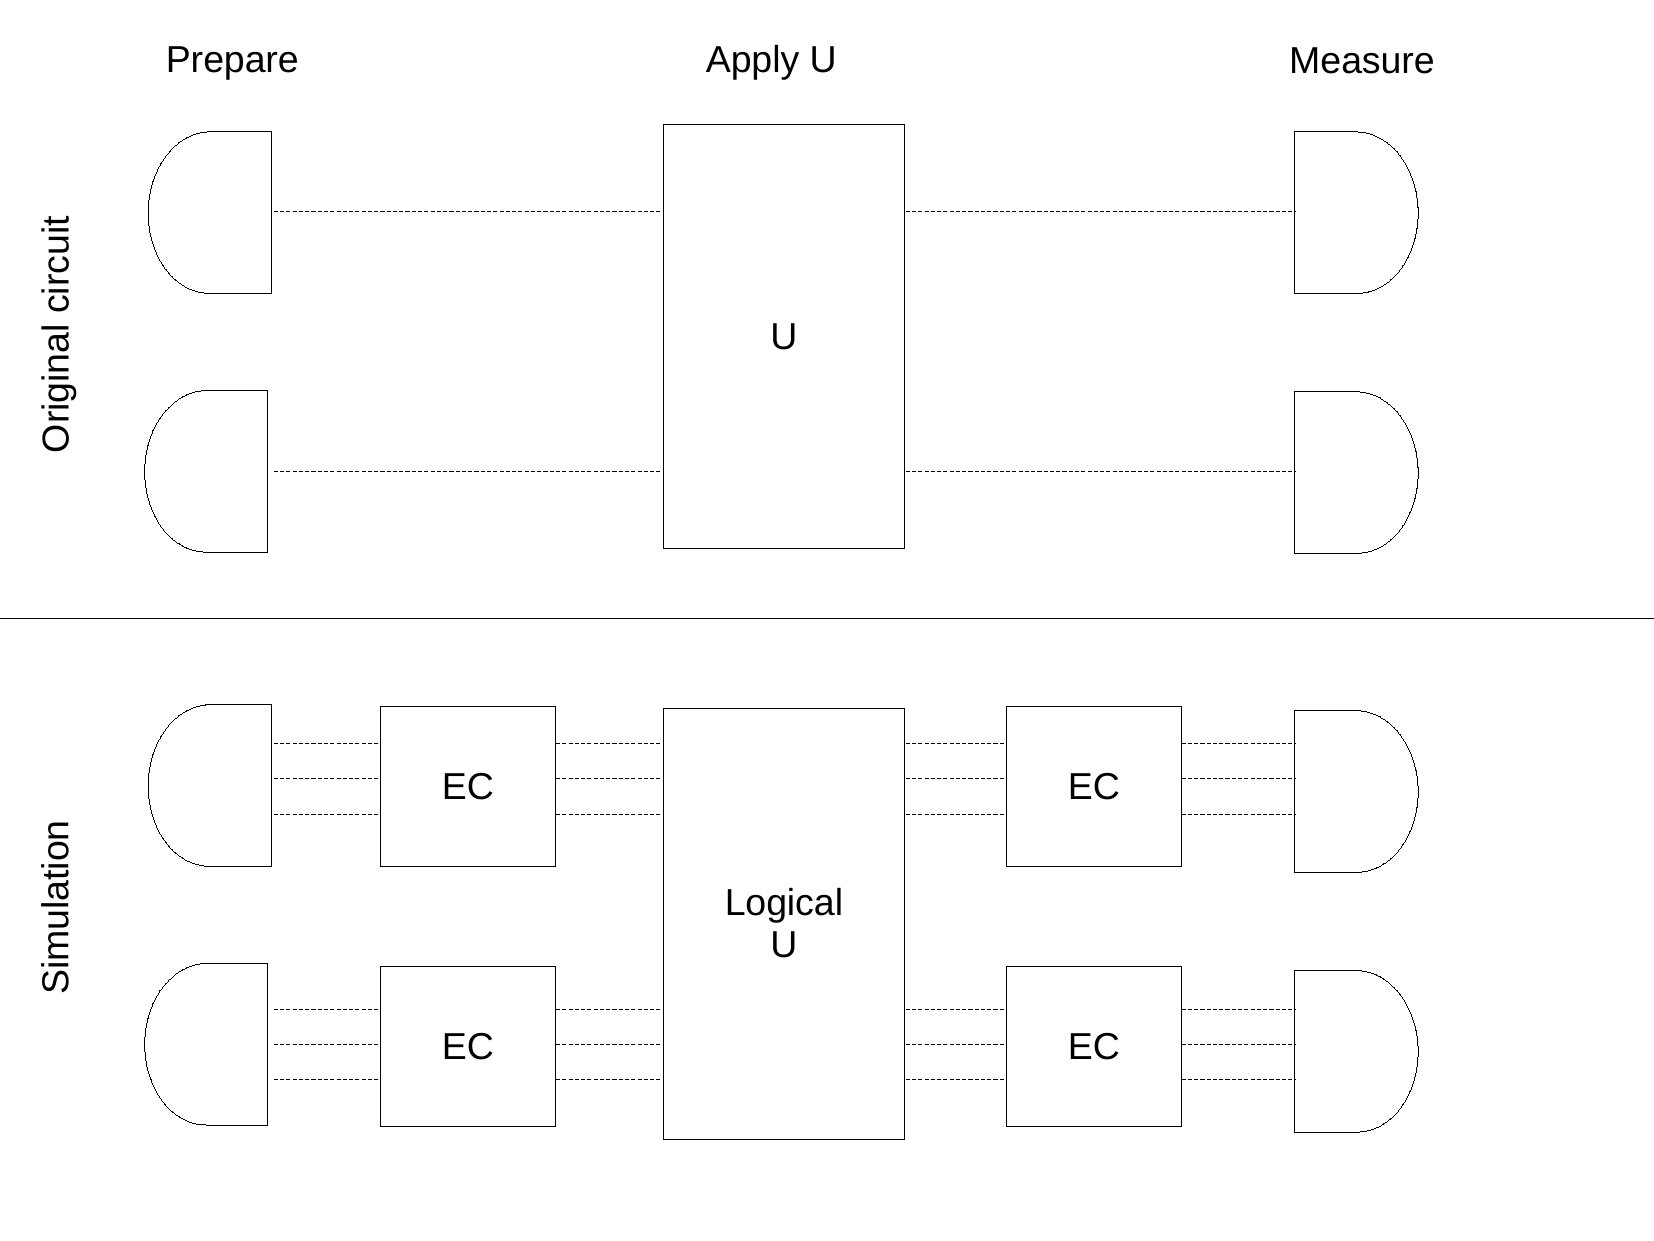

Prepare
Apply U
Measure
U
Original circuit
EC
EC
Logical
U
Simulation
EC
EC